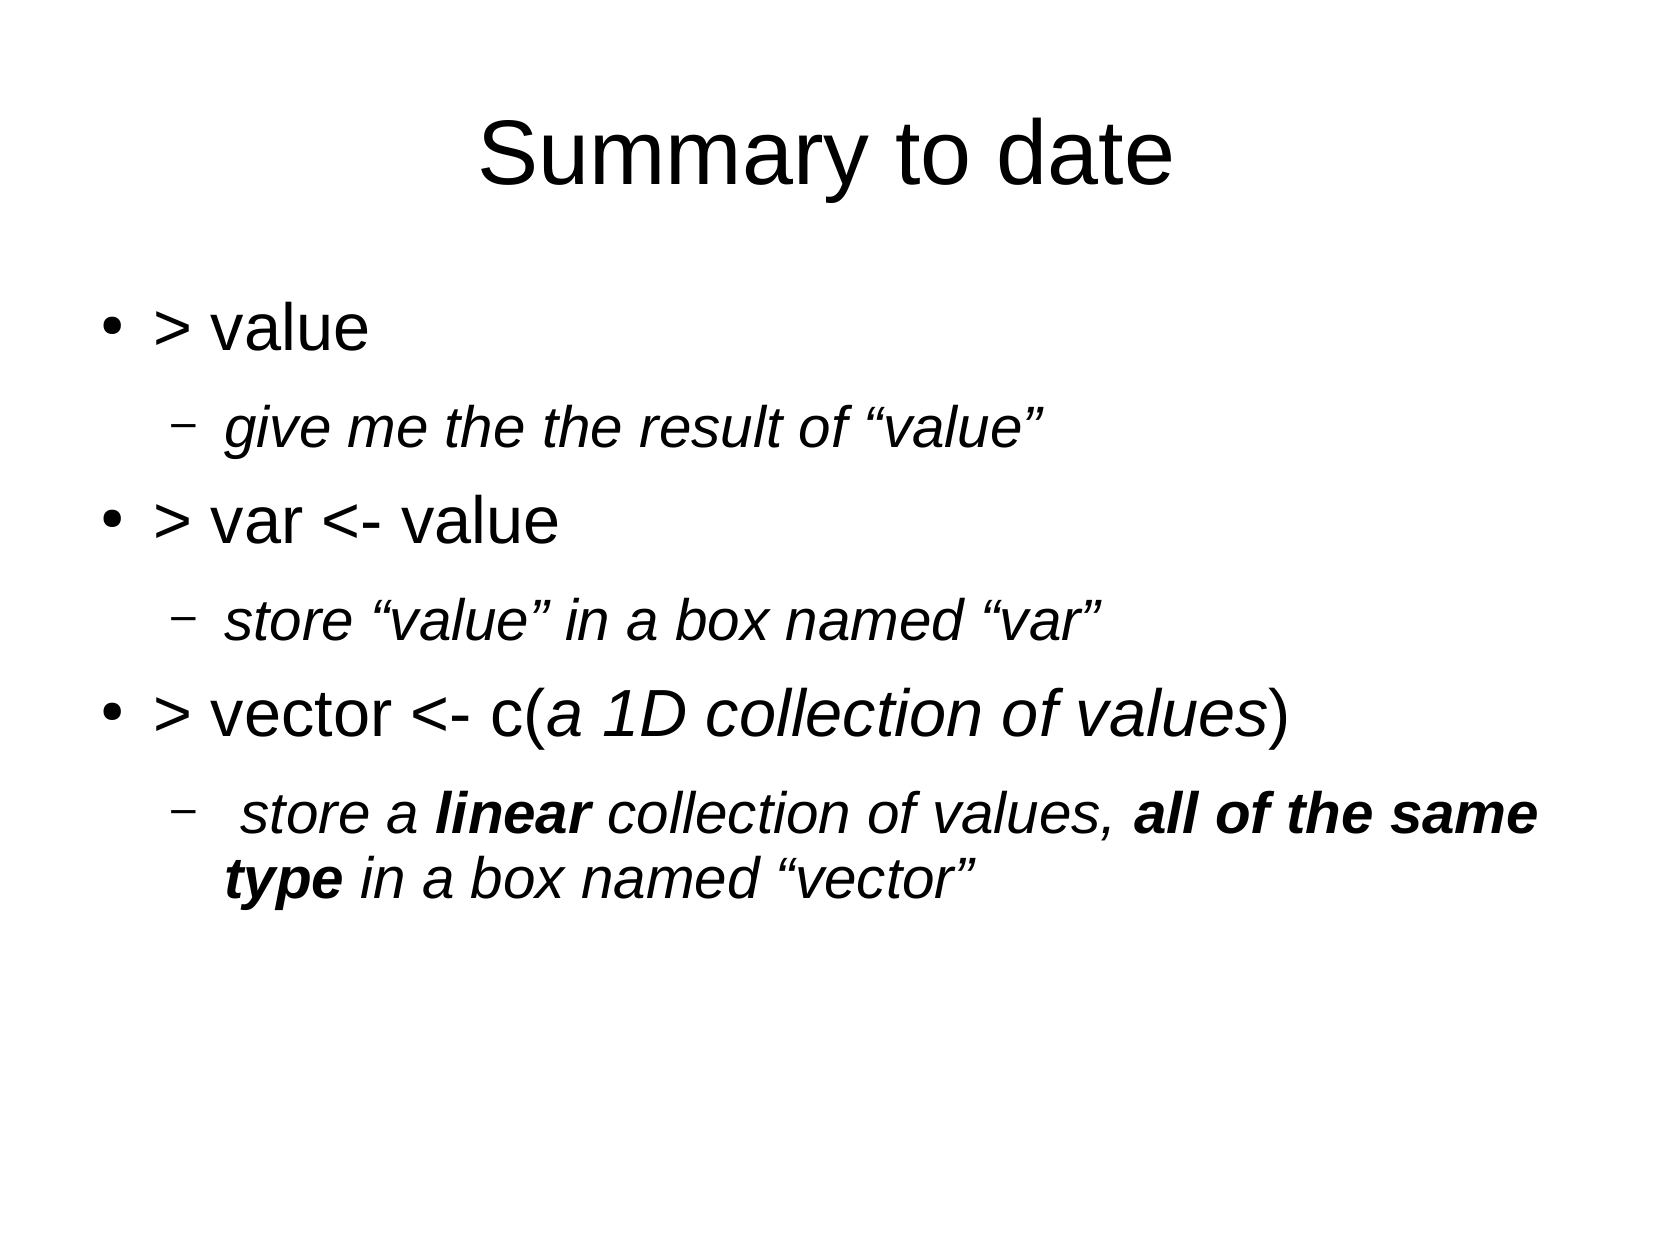

# Summary to date
> value
give me the the result of “value”
> var <- value
store “value” in a box named “var”
> vector <- c(a 1D collection of values)
 store a linear collection of values, all of the same type in a box named “vector”